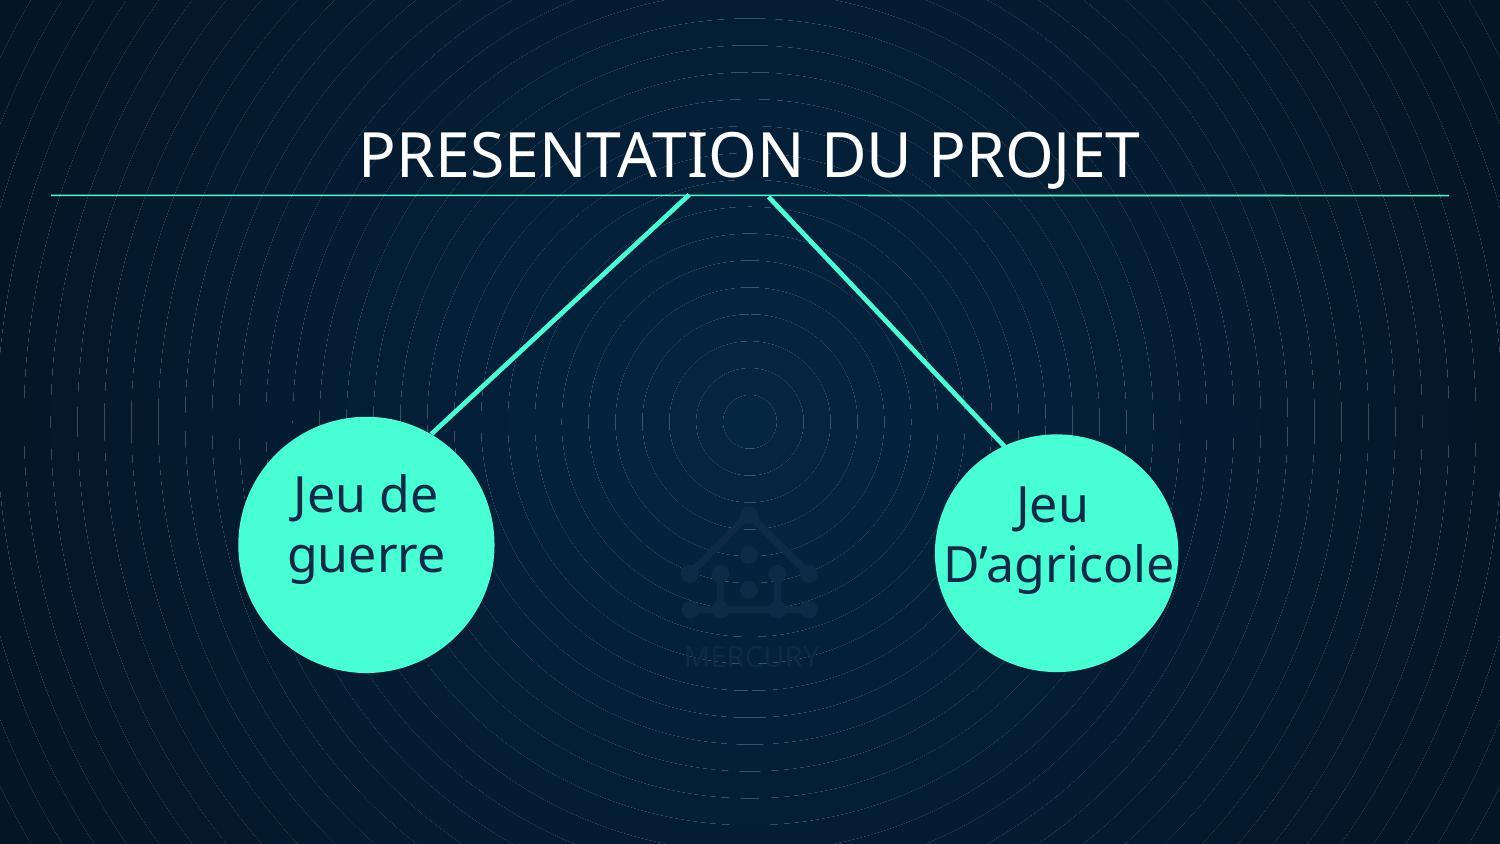

# PRESENTATION DU PROJET
Jeu de guerre
Jeu
D’agricole
MERCURY